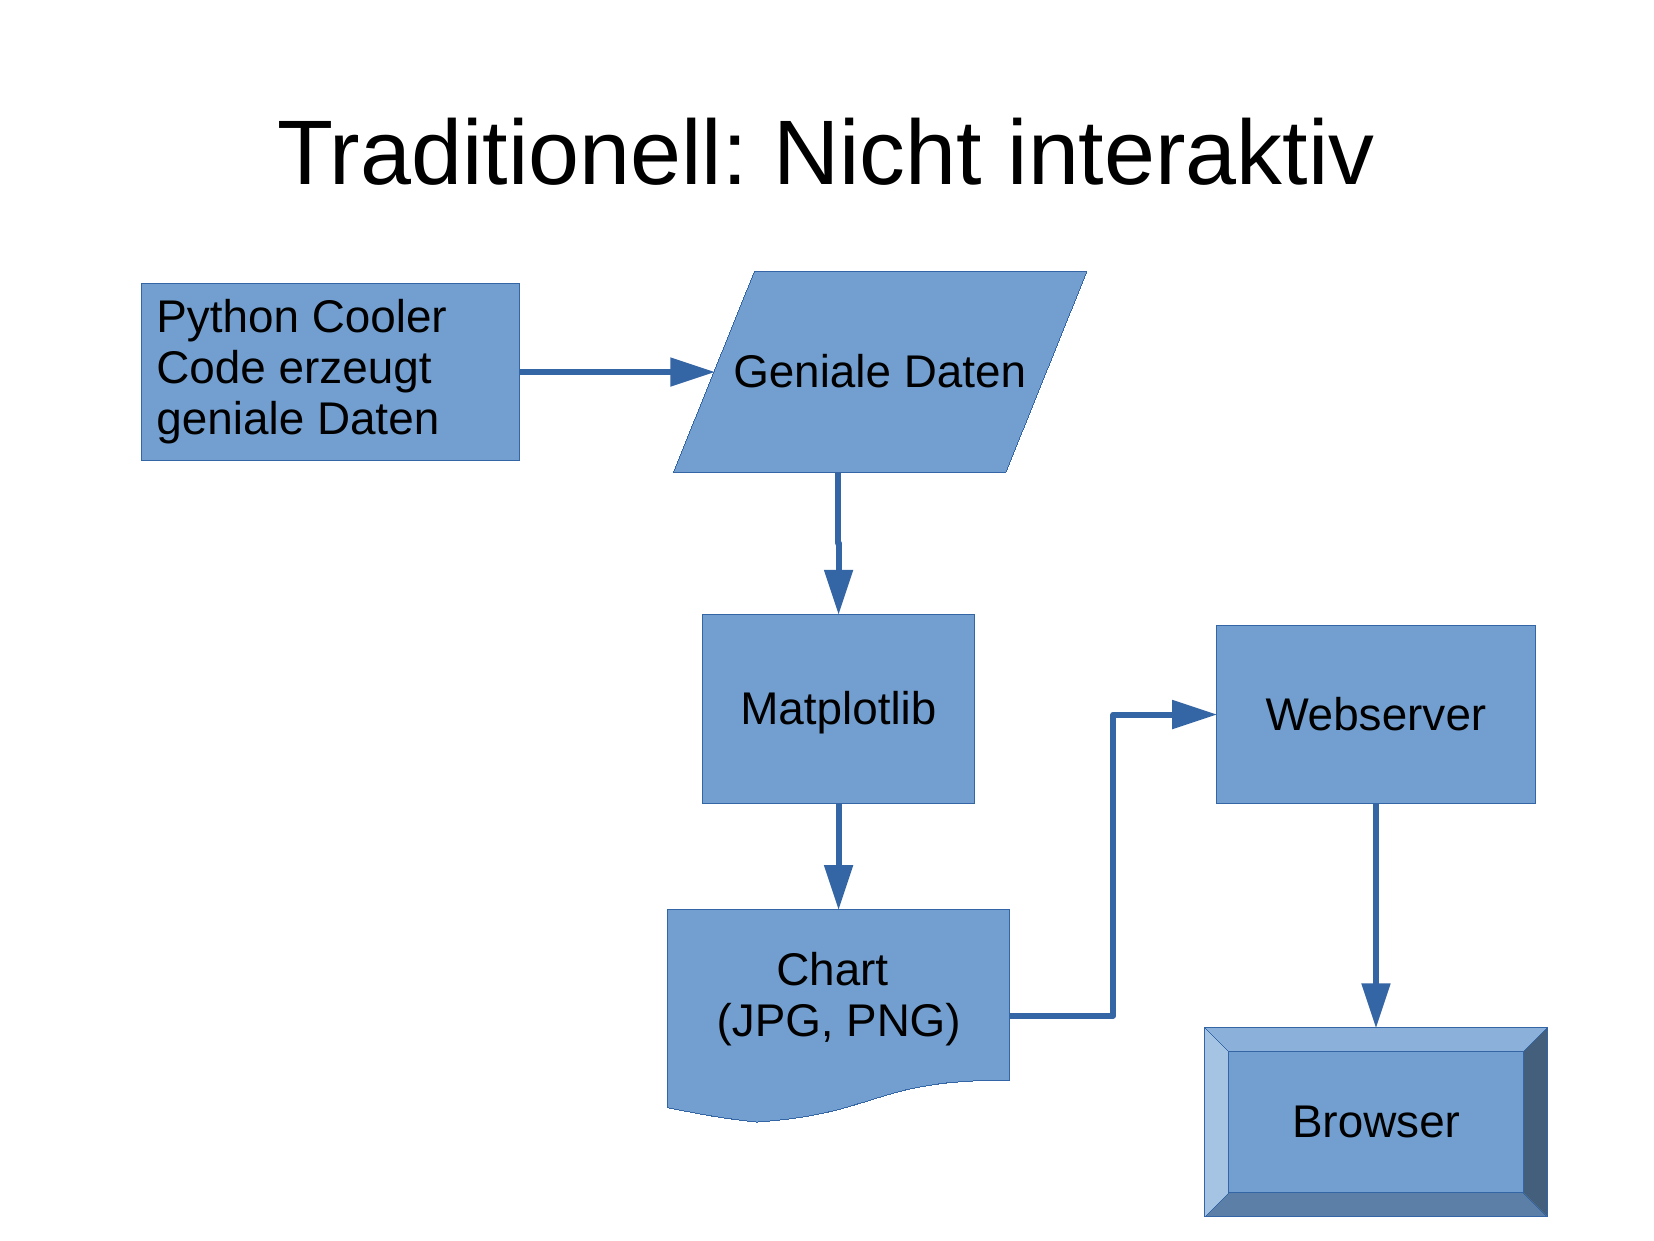

# Traditionell: Nicht interaktiv
Geniale Daten
Python Cooler
Code erzeugt
geniale Daten
Matplotlib
Webserver
Chart
(JPG, PNG)
Browser